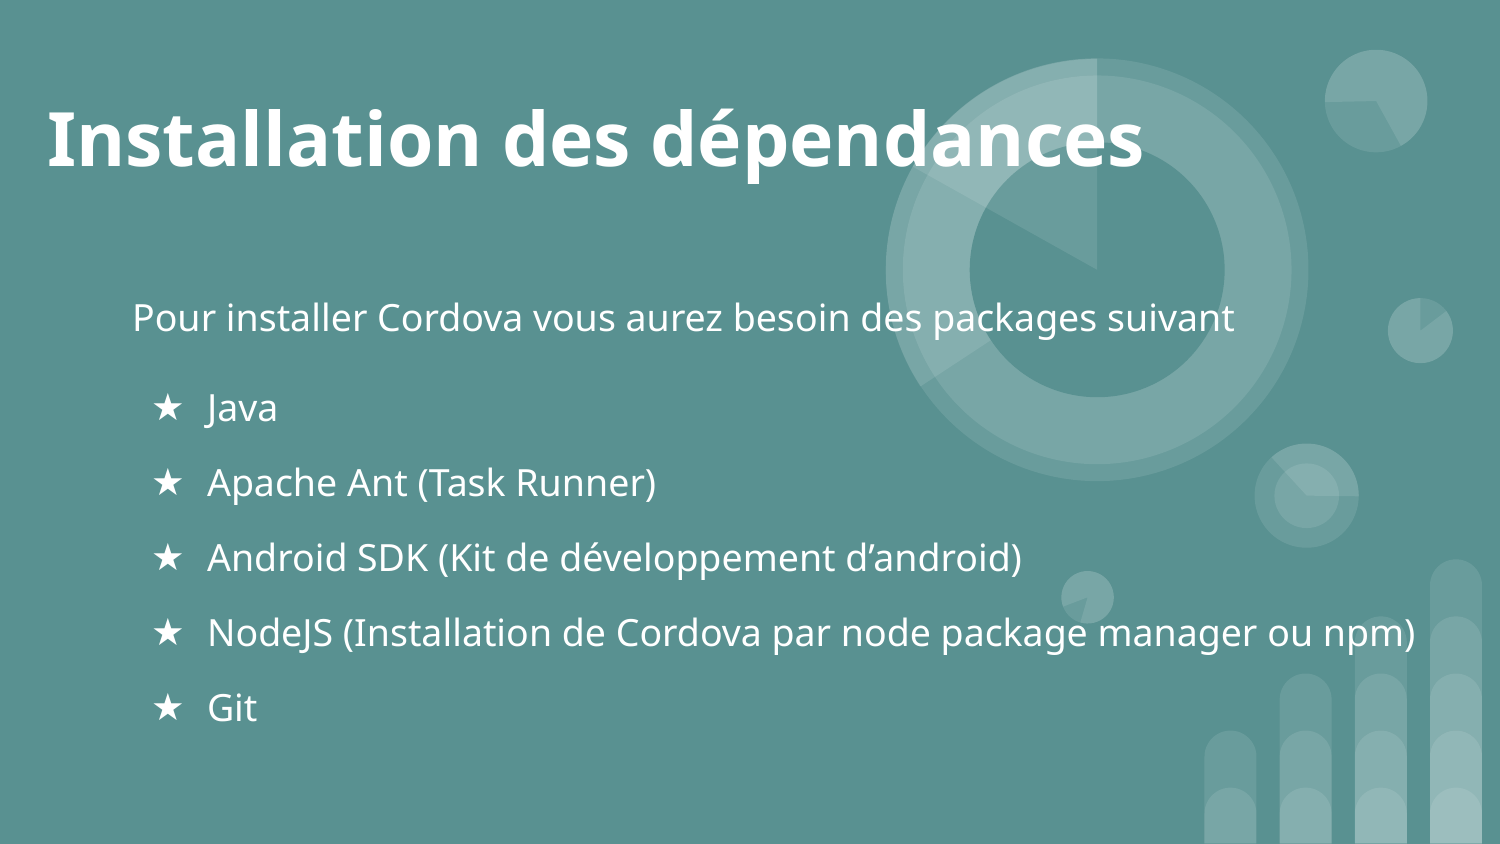

# Installation des dépendances
Pour installer Cordova vous aurez besoin des packages suivant
Java
Apache Ant (Task Runner)
Android SDK (Kit de développement d’android)
NodeJS (Installation de Cordova par node package manager ou npm)
Git